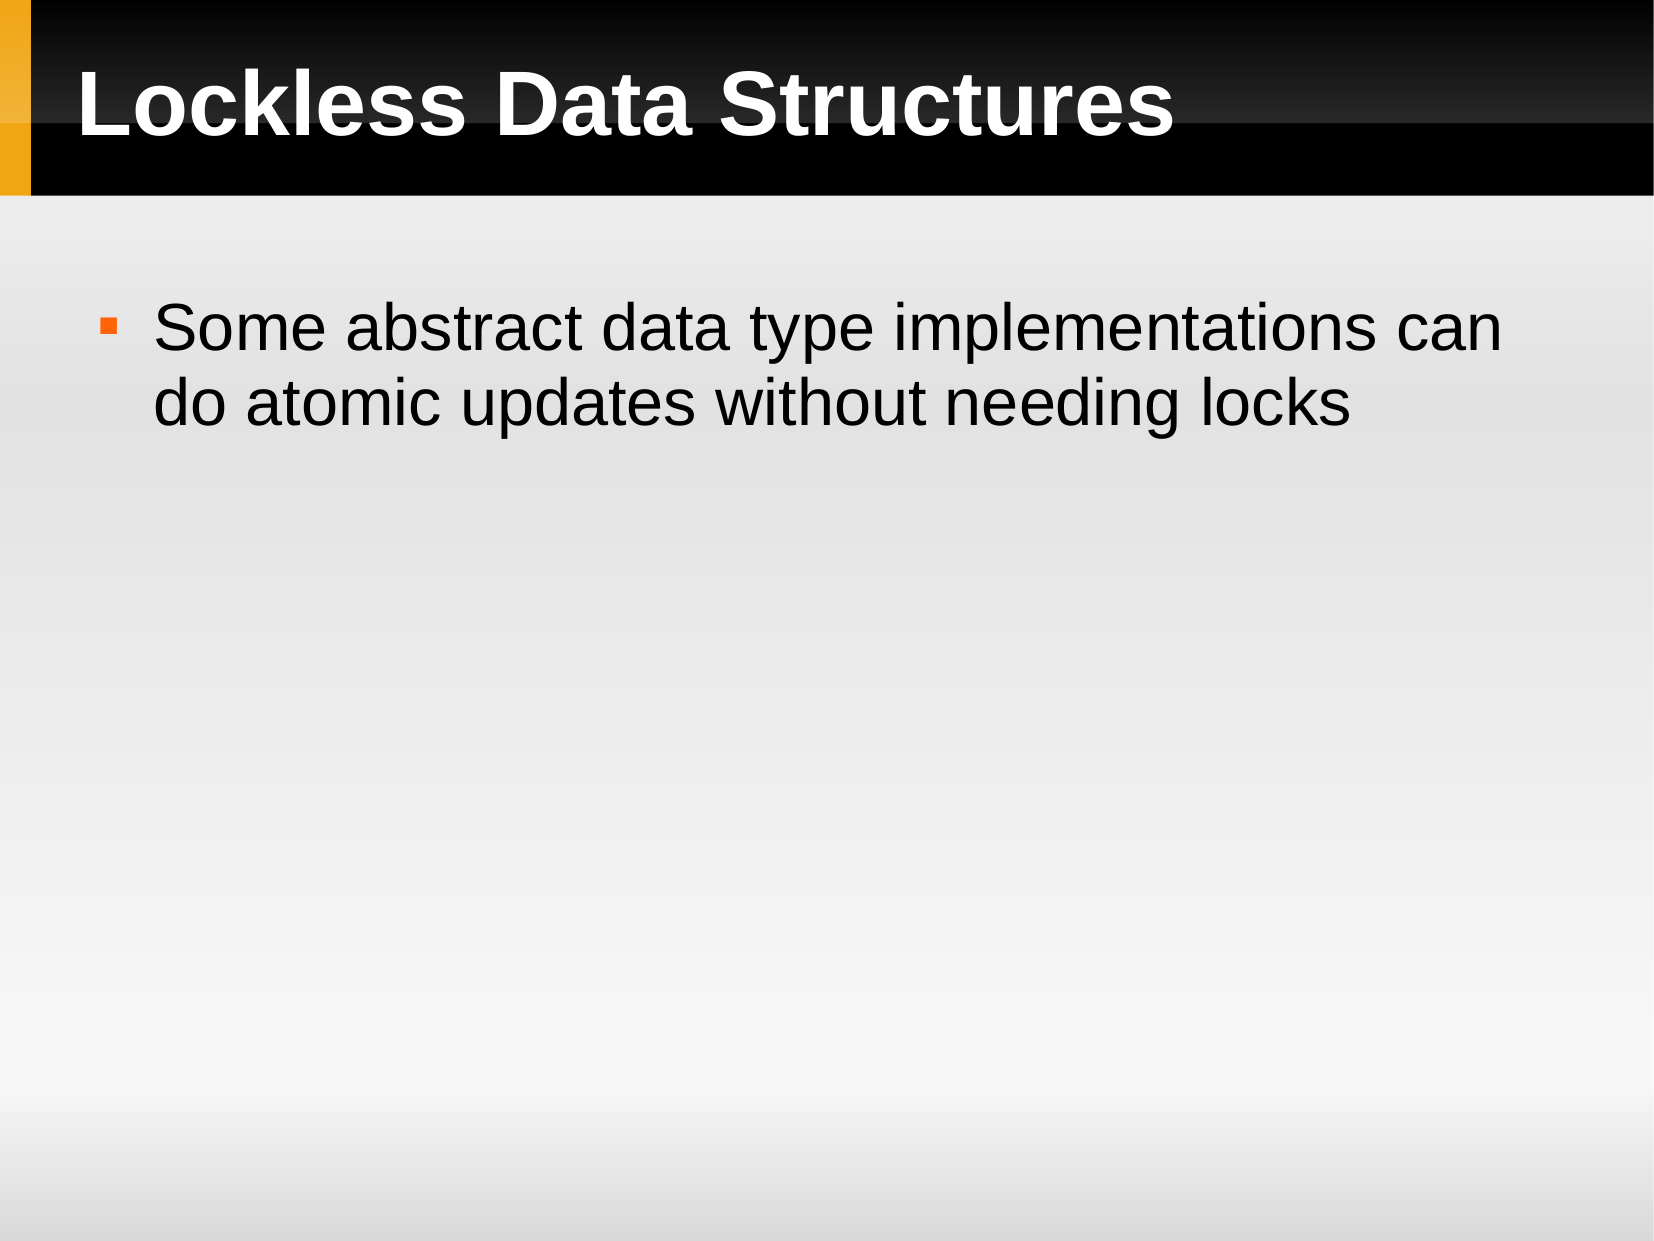

# Lockless Data Structures
Some abstract data type implementations can do atomic updates without needing locks